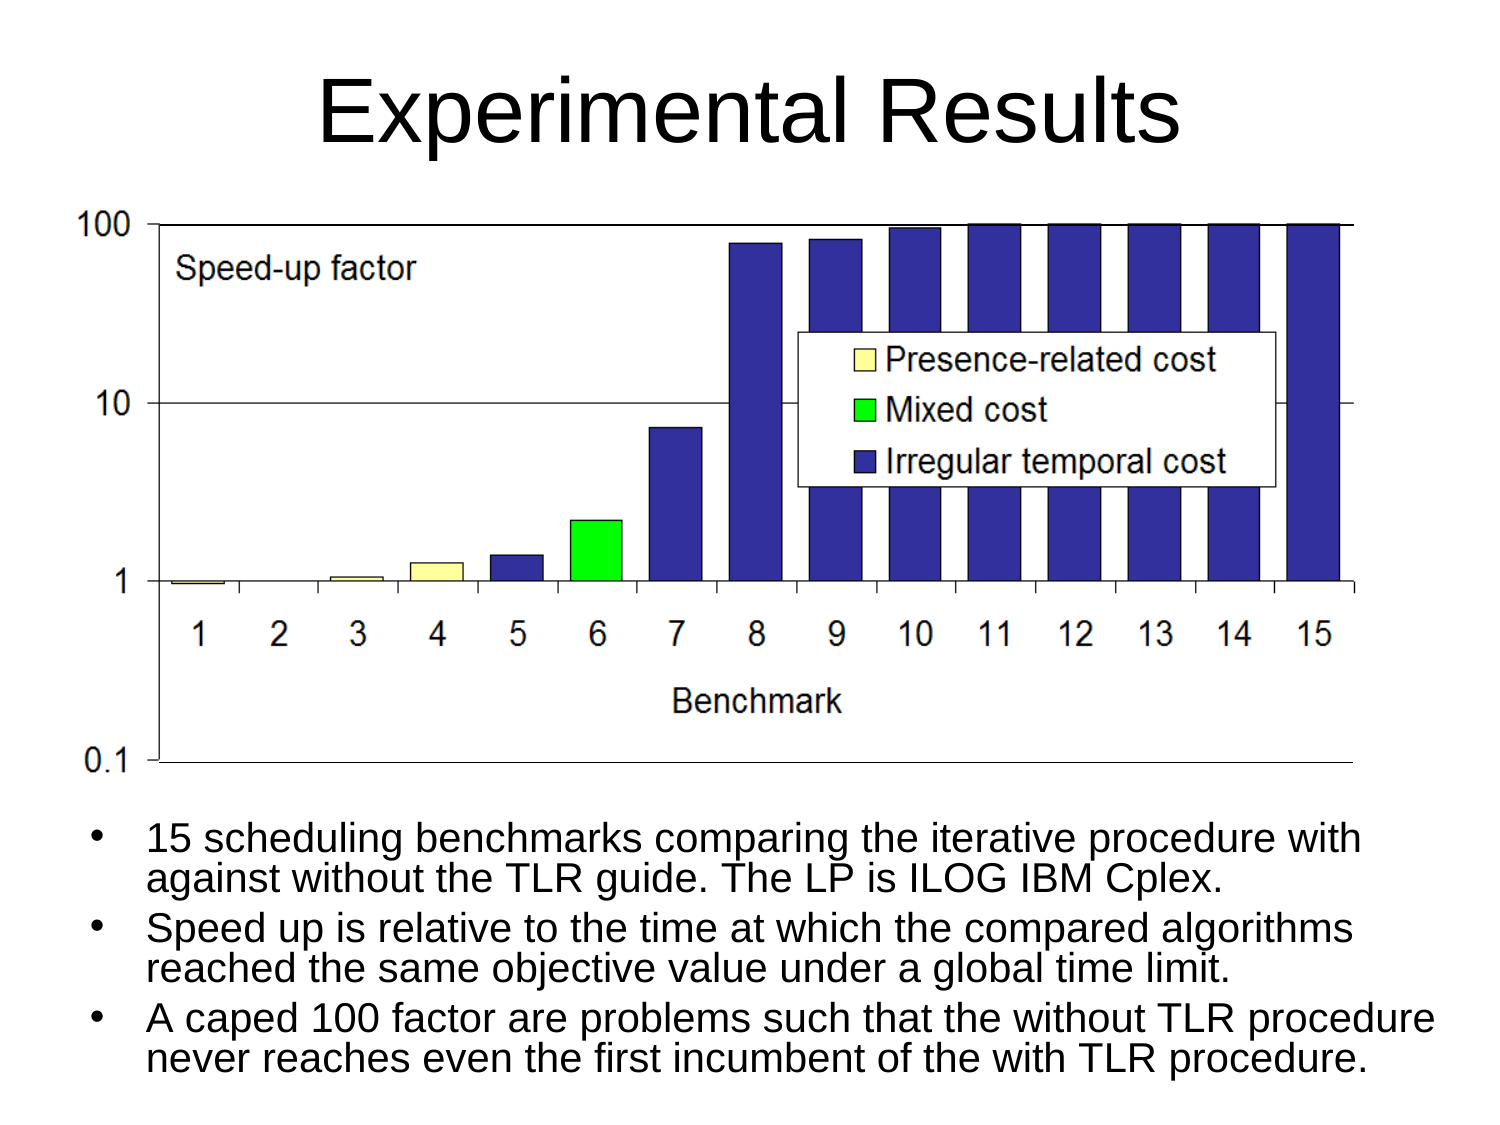

# Experimental Results
15 scheduling benchmarks comparing the iterative procedure with against without the TLR guide. The LP is ILOG IBM Cplex.
Speed up is relative to the time at which the compared algorithms reached the same objective value under a global time limit.
A caped 100 factor are problems such that the without TLR procedure never reaches even the first incumbent of the with TLR procedure.